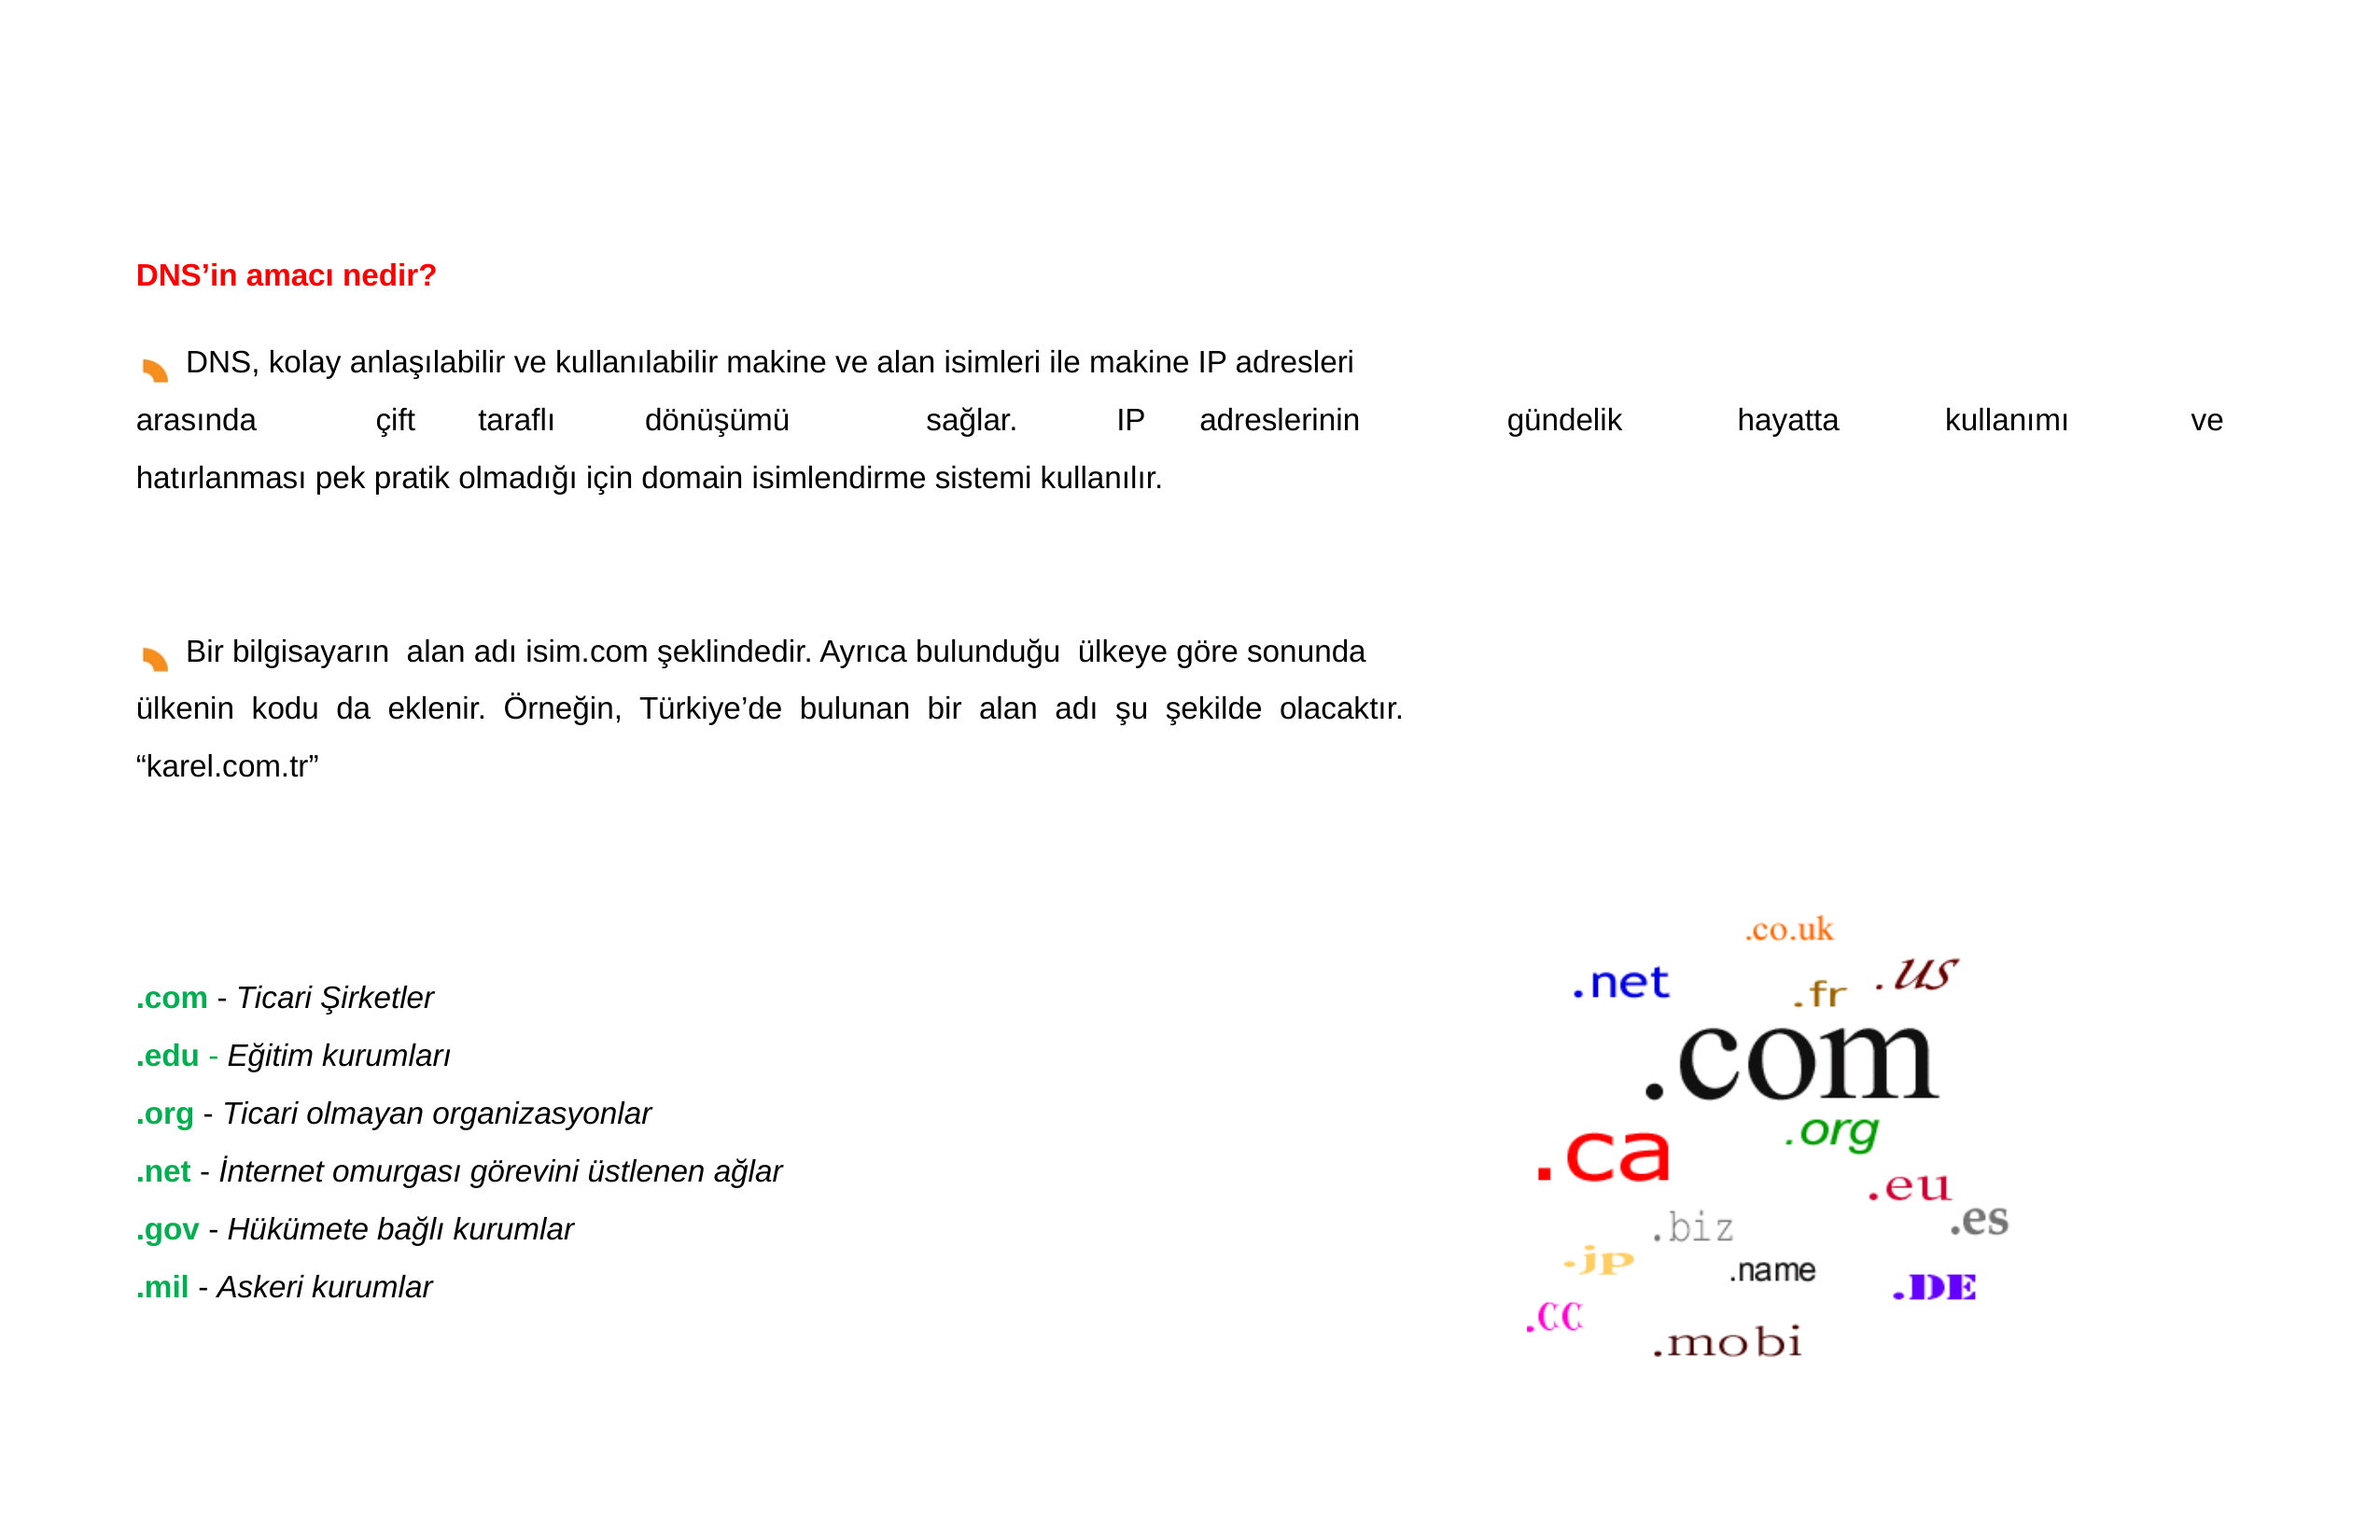

DNS’in amacı nedir?
 DNS, kolay anlaşılabilir ve kullanılabilir makine ve alan isimleri ile makine IP adresleri
arasında
çift
taraflı
dönüşümü
sağlar.
IP
adreslerinin
gündelik
hayatta
kullanımı
ve
hatırlanması pek pratik olmadığı için domain isimlendirme sistemi kullanılır.
 Bir bilgisayarın alan adı isim.com şeklindedir. Ayrıca bulunduğu ülkeye göre sonunda
ülkenin kodu da eklenir. Örneğin, Türkiye’de bulunan bir alan adı şu şekilde olacaktır.
“karel.com.tr”
.com - Ticari Şirketler
.edu - Eğitim kurumları
.org - Ticari olmayan organizasyonlar
.net - İnternet omurgası görevini üstlenen ağlar
.gov - Hükümete bağlı kurumlar
.mil - Askeri kurumlar